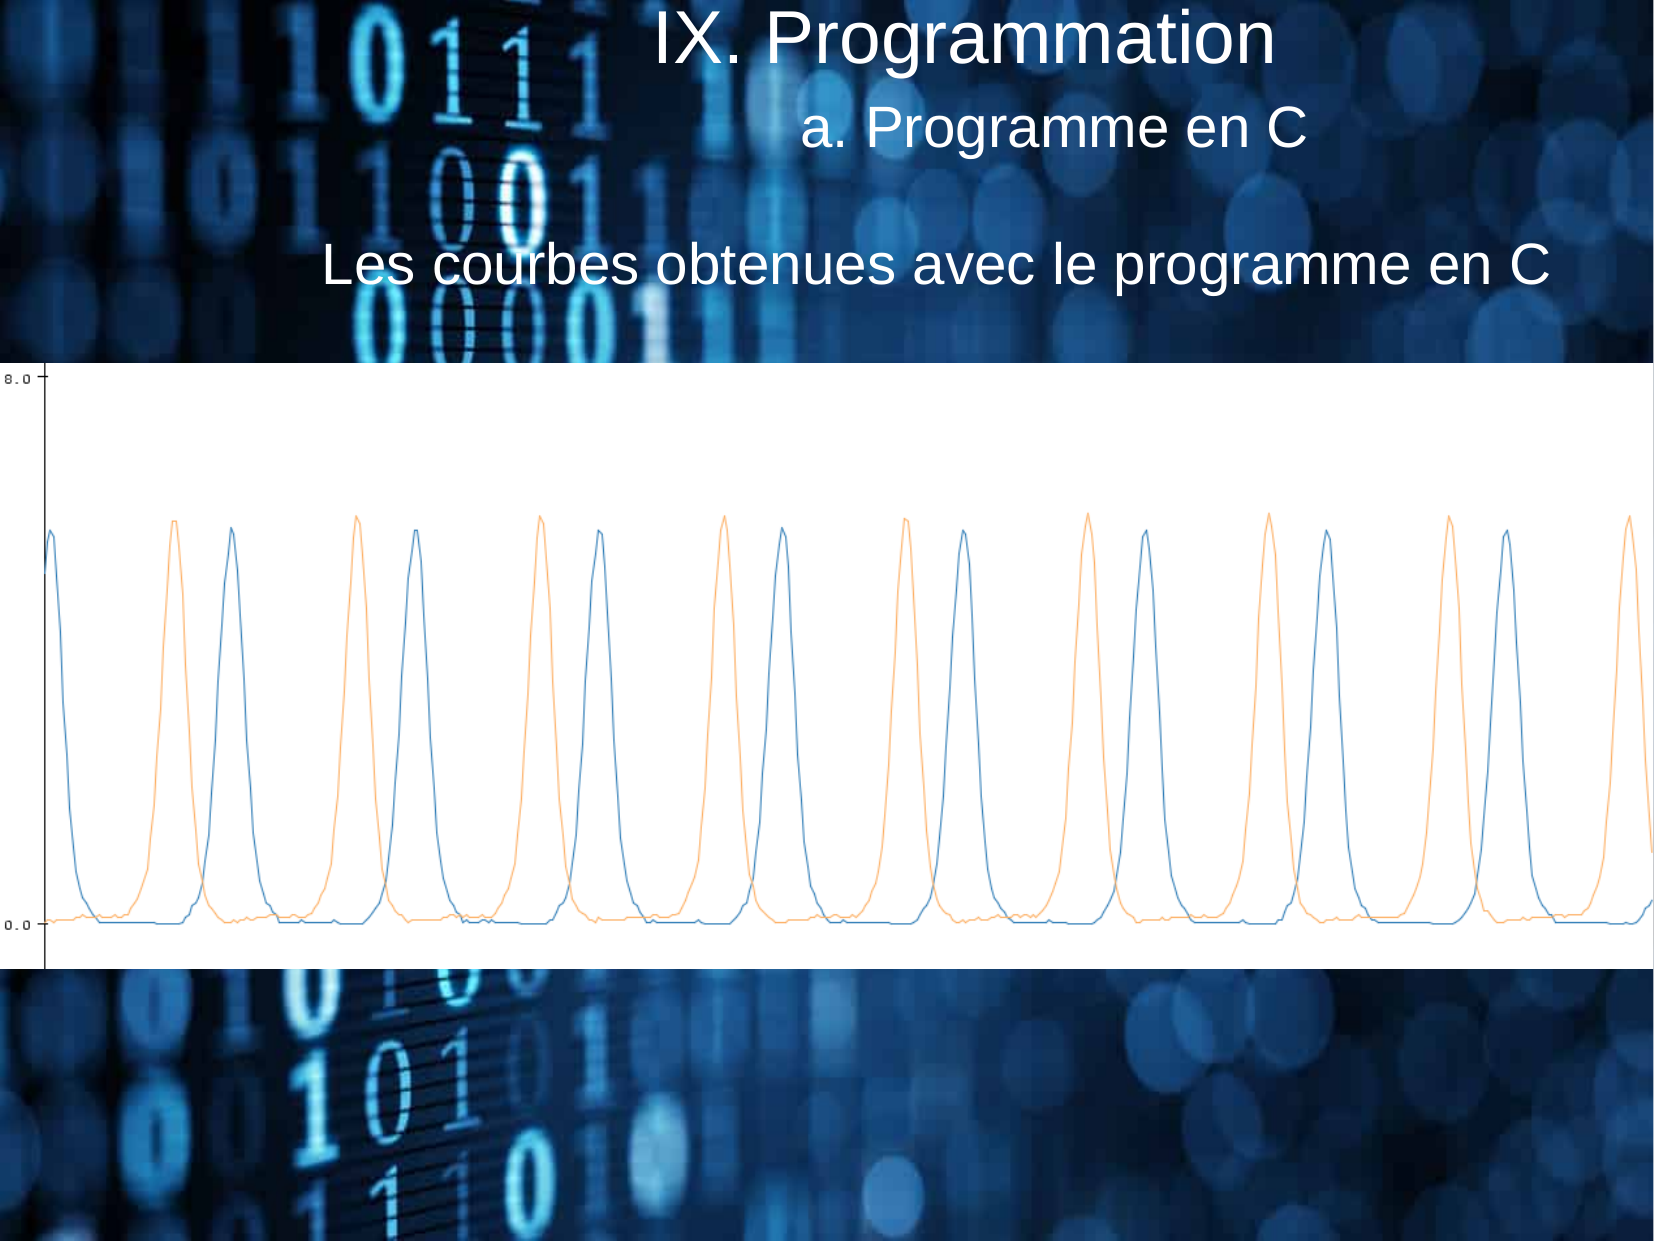

IX. Programmation
		a. Programme en C
Les courbes obtenues avec le programme en C